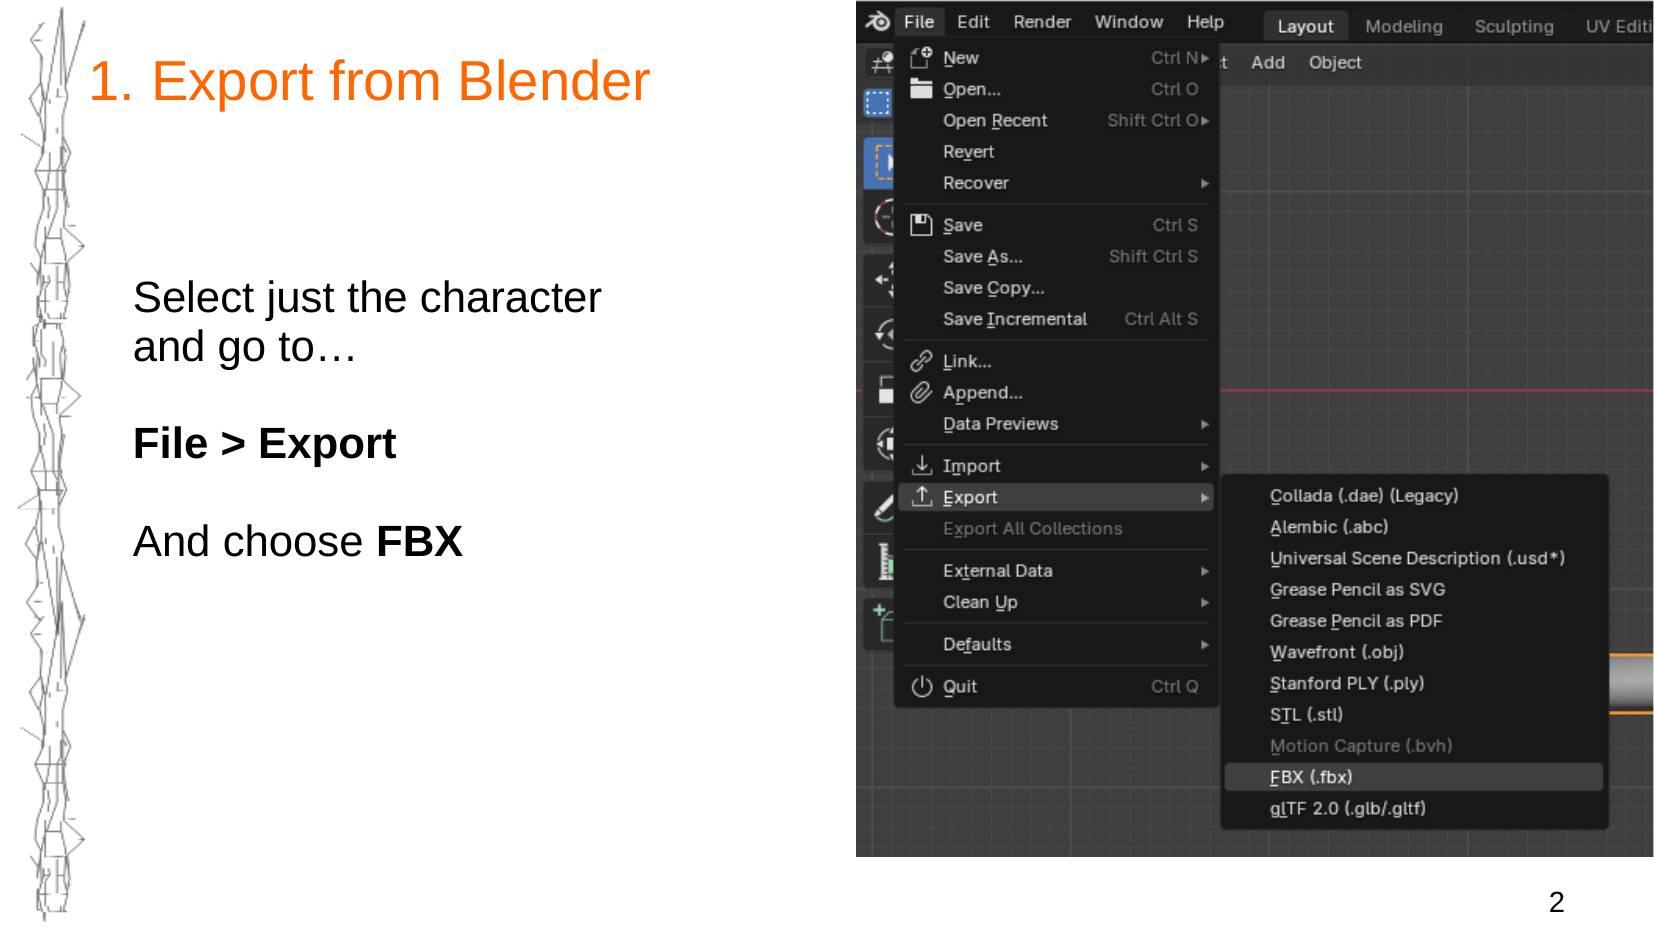

# 1. Export from Blender
Select just the character and go to…
File > Export
And choose FBX
2